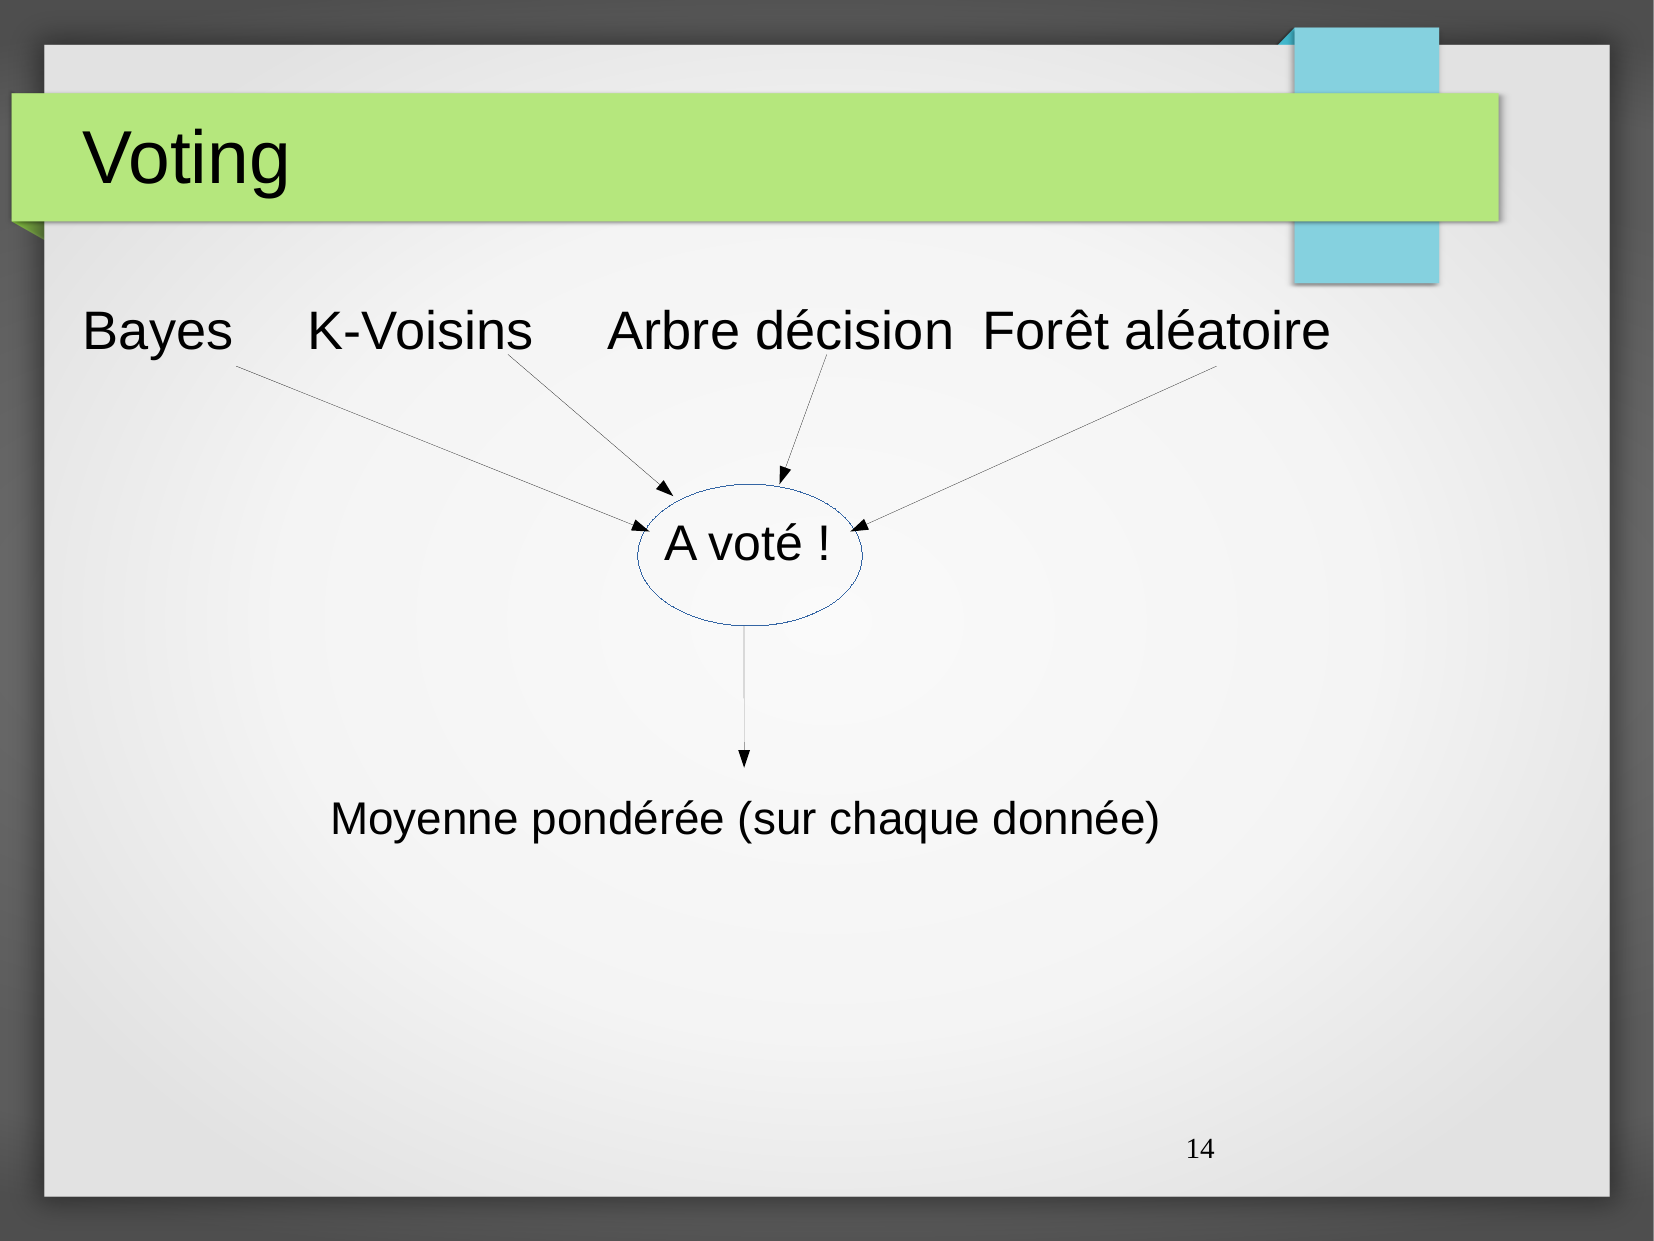

# Voting
Bayes	K-Voisins	Arbre décision	Forêt aléatoire
A voté !
Moyenne pondérée (sur chaque donnée)